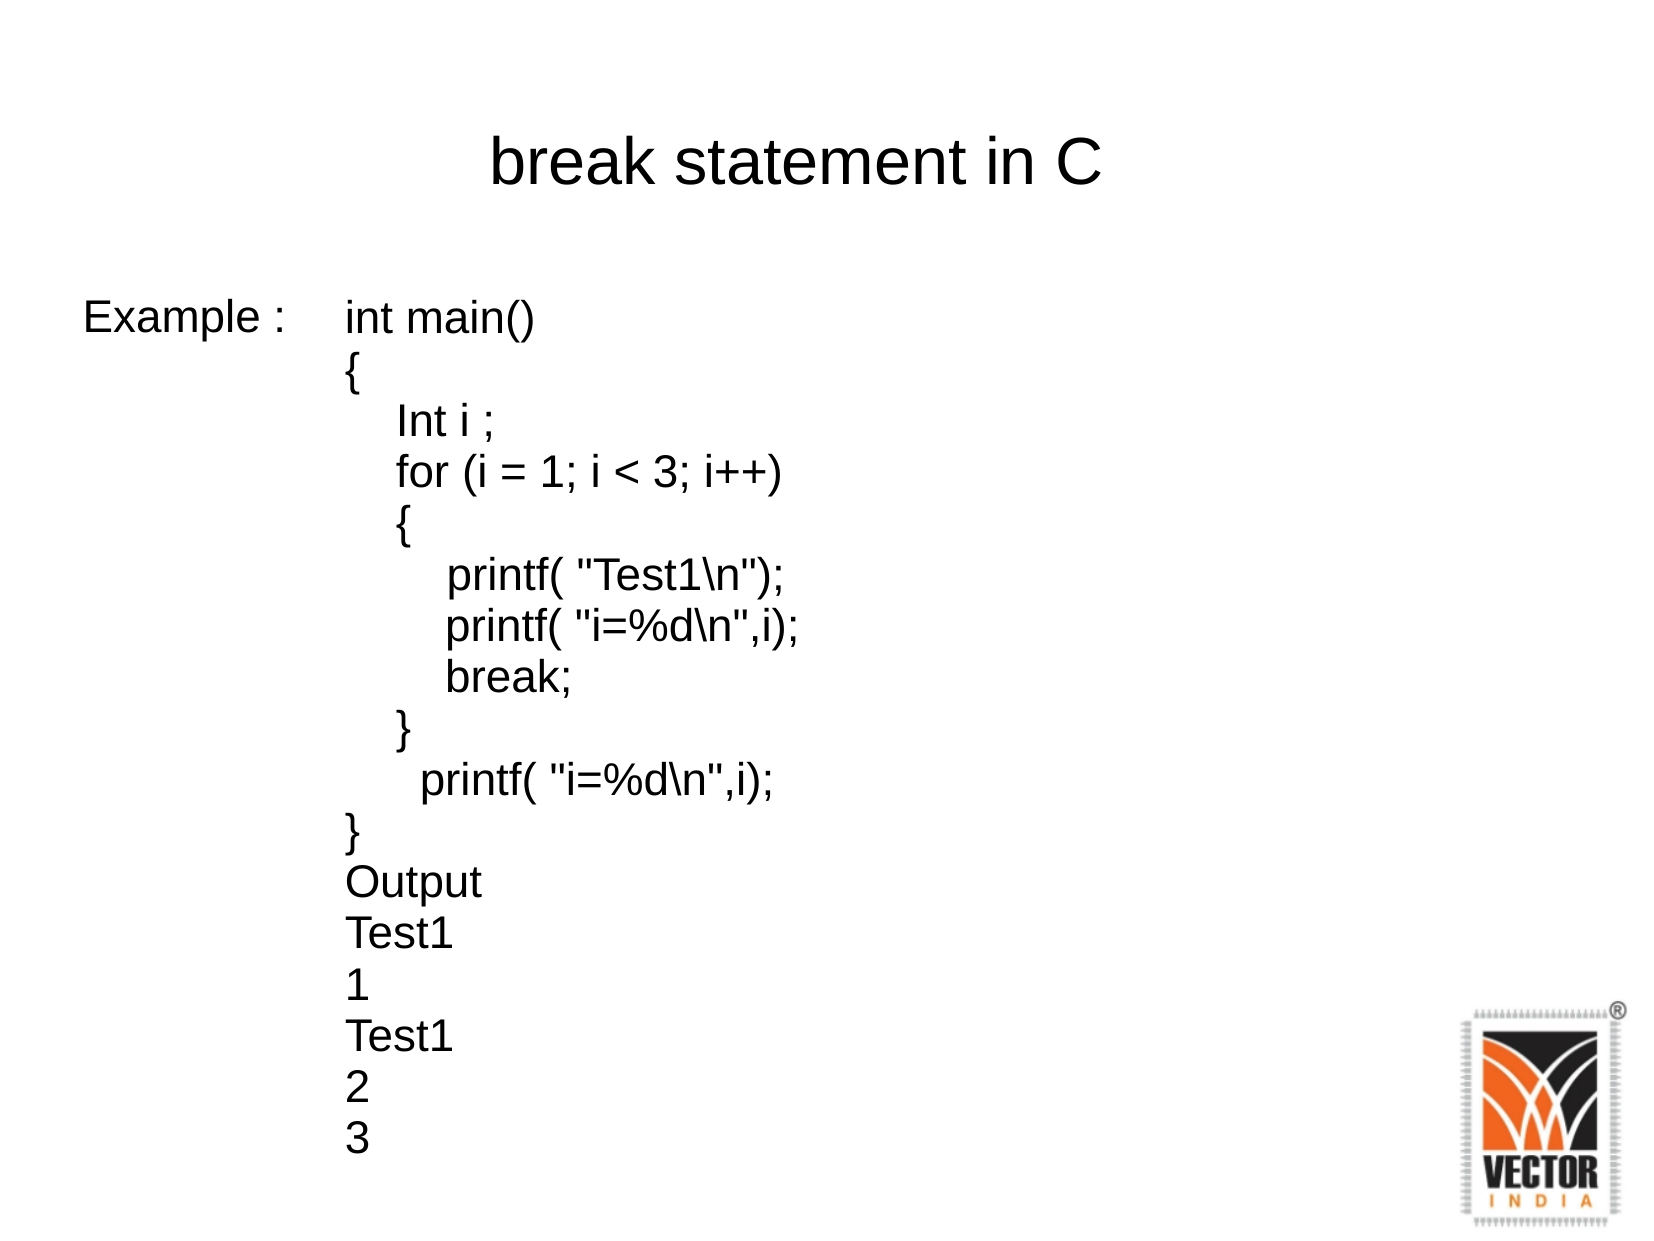

Example :
# break statement in C
int main()
{
 Int i ;
 for (i = 1; i < 3; i++)
 {
 printf( "Test1\n");
	 printf( "i=%d\n",i);
	 break;
 }
	printf( "i=%d\n",i);
}
Output
Test1
1
Test1
2
3